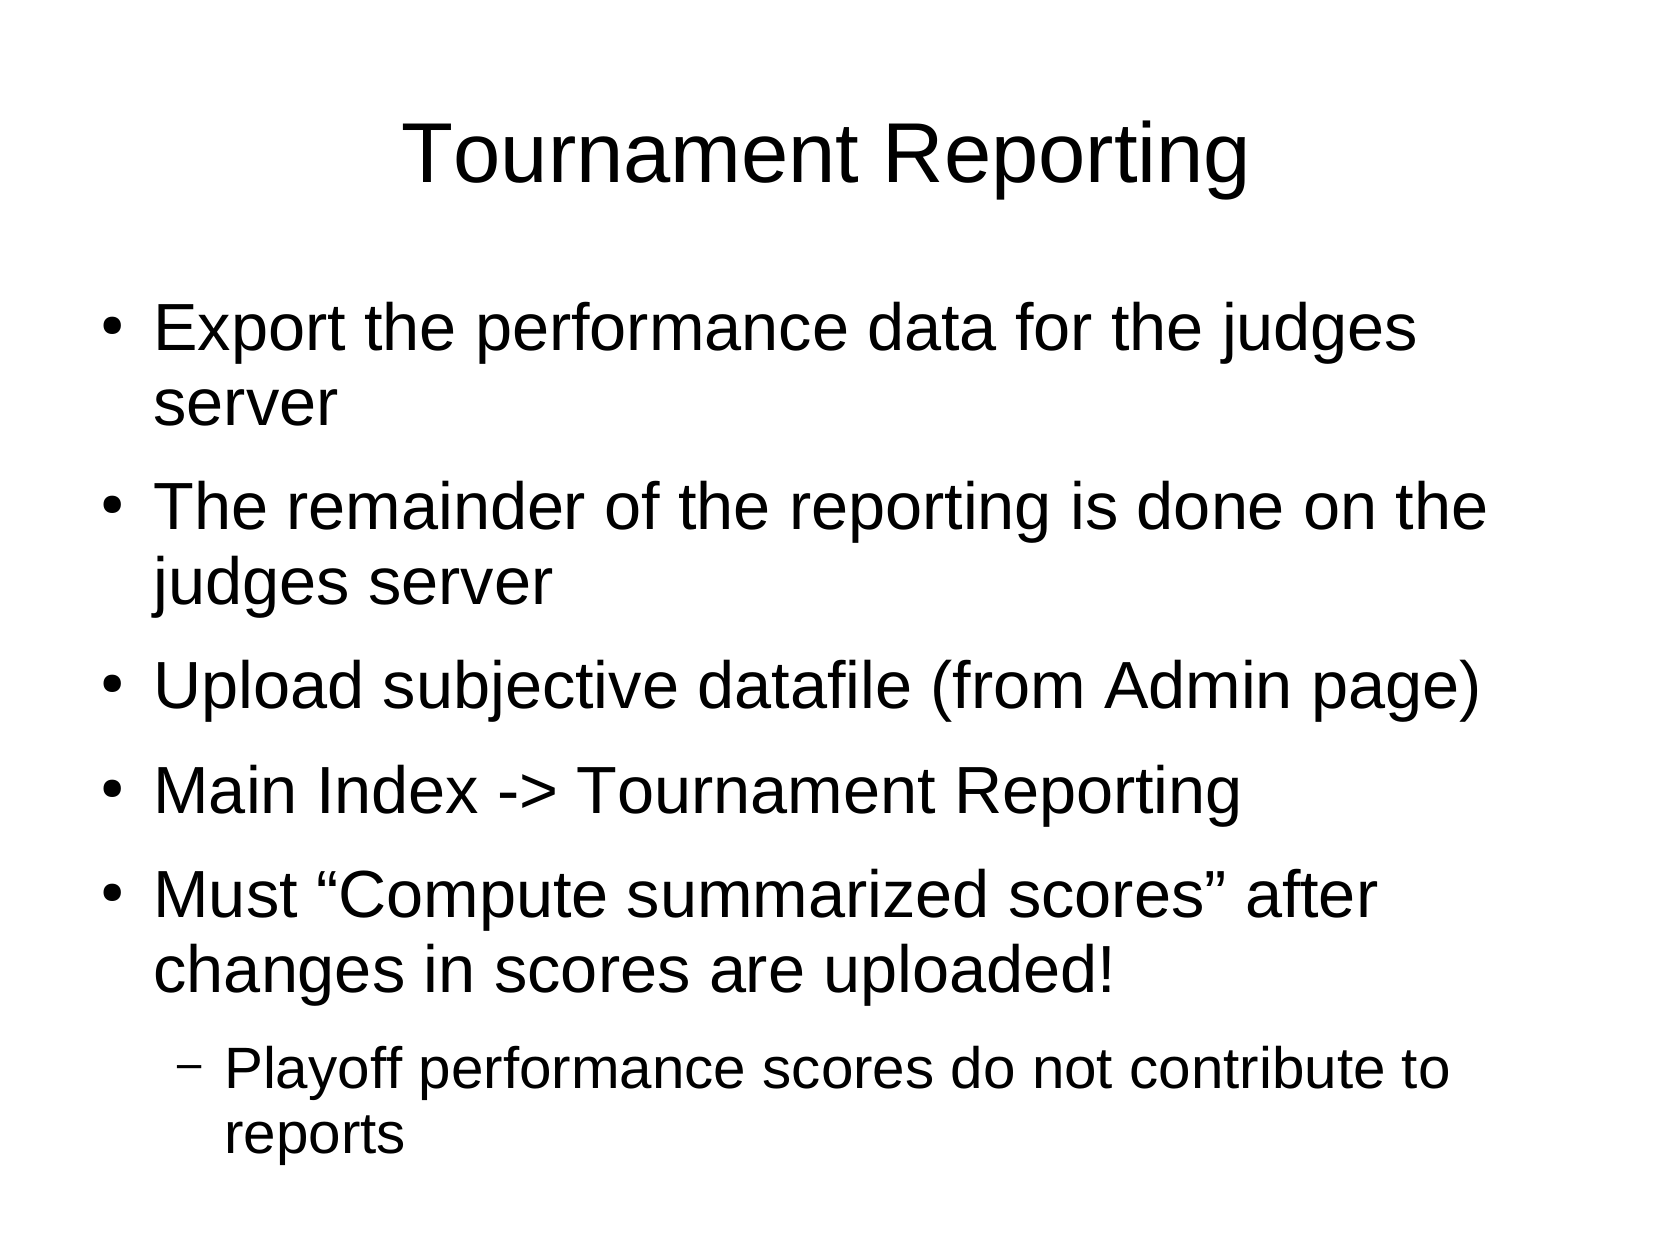

# Tournament Reporting
Export the performance data for the judges server
The remainder of the reporting is done on the judges server
Upload subjective datafile (from Admin page)
Main Index -> Tournament Reporting
Must “Compute summarized scores” after changes in scores are uploaded!
Playoff performance scores do not contribute to reports